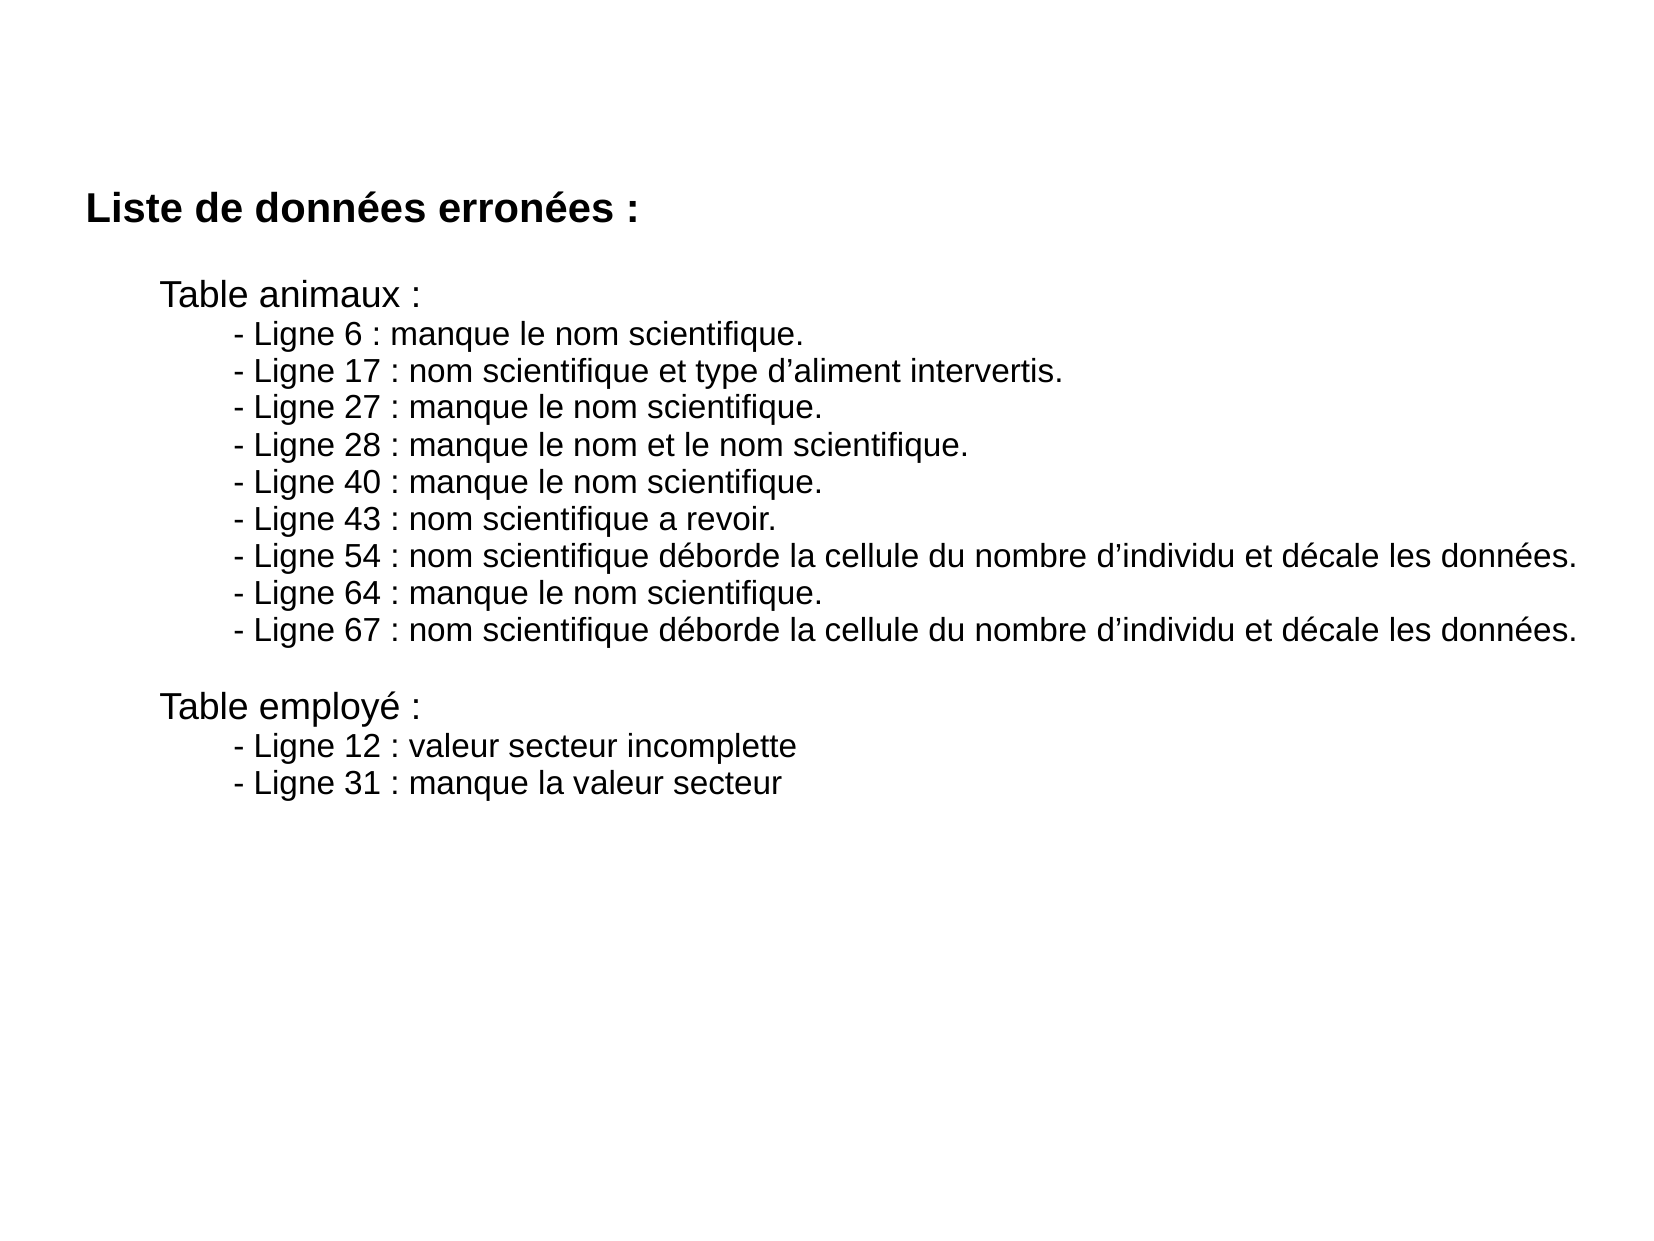

Liste de données erronées :
	Table animaux :
		- Ligne 6 : manque le nom scientifique.
		- Ligne 17 : nom scientifique et type d’aliment intervertis.
		- Ligne 27 : manque le nom scientifique.
		- Ligne 28 : manque le nom et le nom scientifique.
		- Ligne 40 : manque le nom scientifique.
		- Ligne 43 : nom scientifique a revoir.
		- Ligne 54 : nom scientifique déborde la cellule du nombre d’individu et décale les données.
		- Ligne 64 : manque le nom scientifique.
		- Ligne 67 : nom scientifique déborde la cellule du nombre d’individu et décale les données.
	Table employé :
		- Ligne 12 : valeur secteur incomplette
		- Ligne 31 : manque la valeur secteur